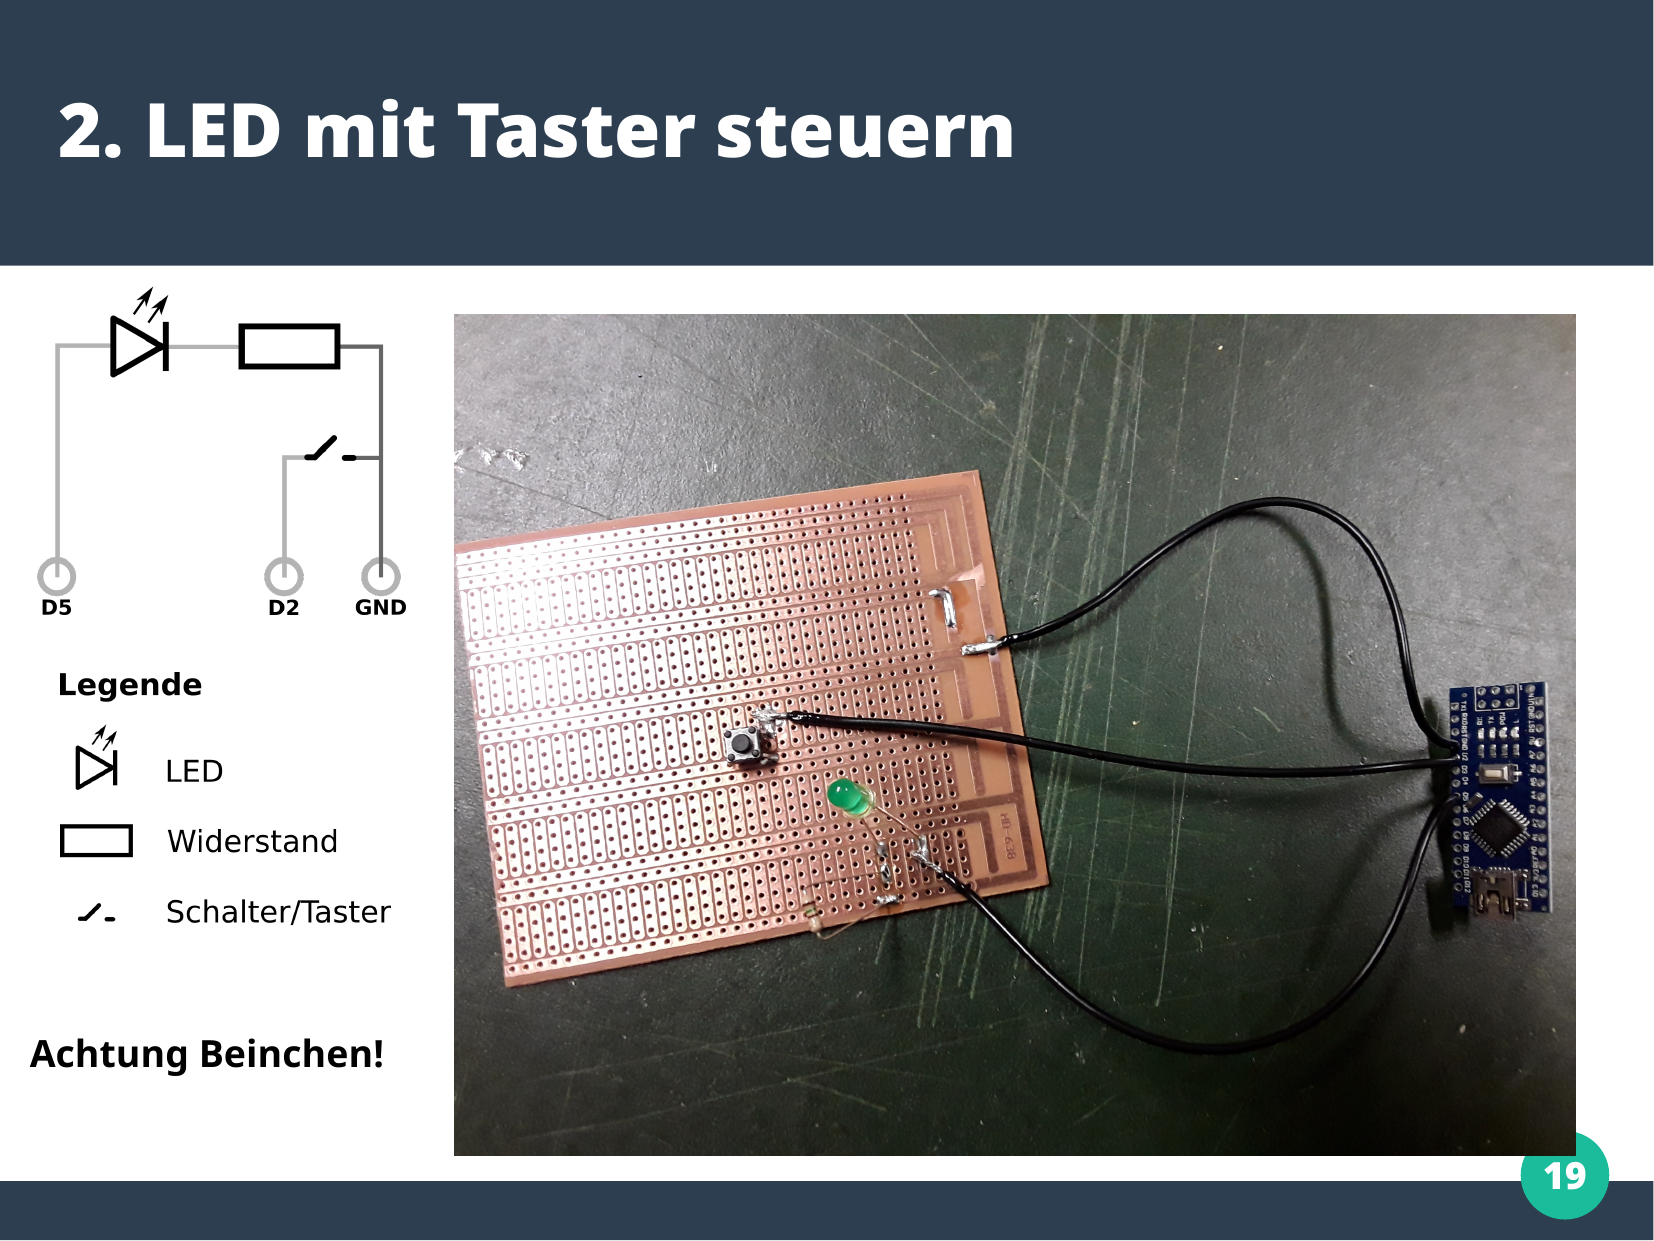

# 2. LED mit Taster steuern
Achtung Beinchen!
19